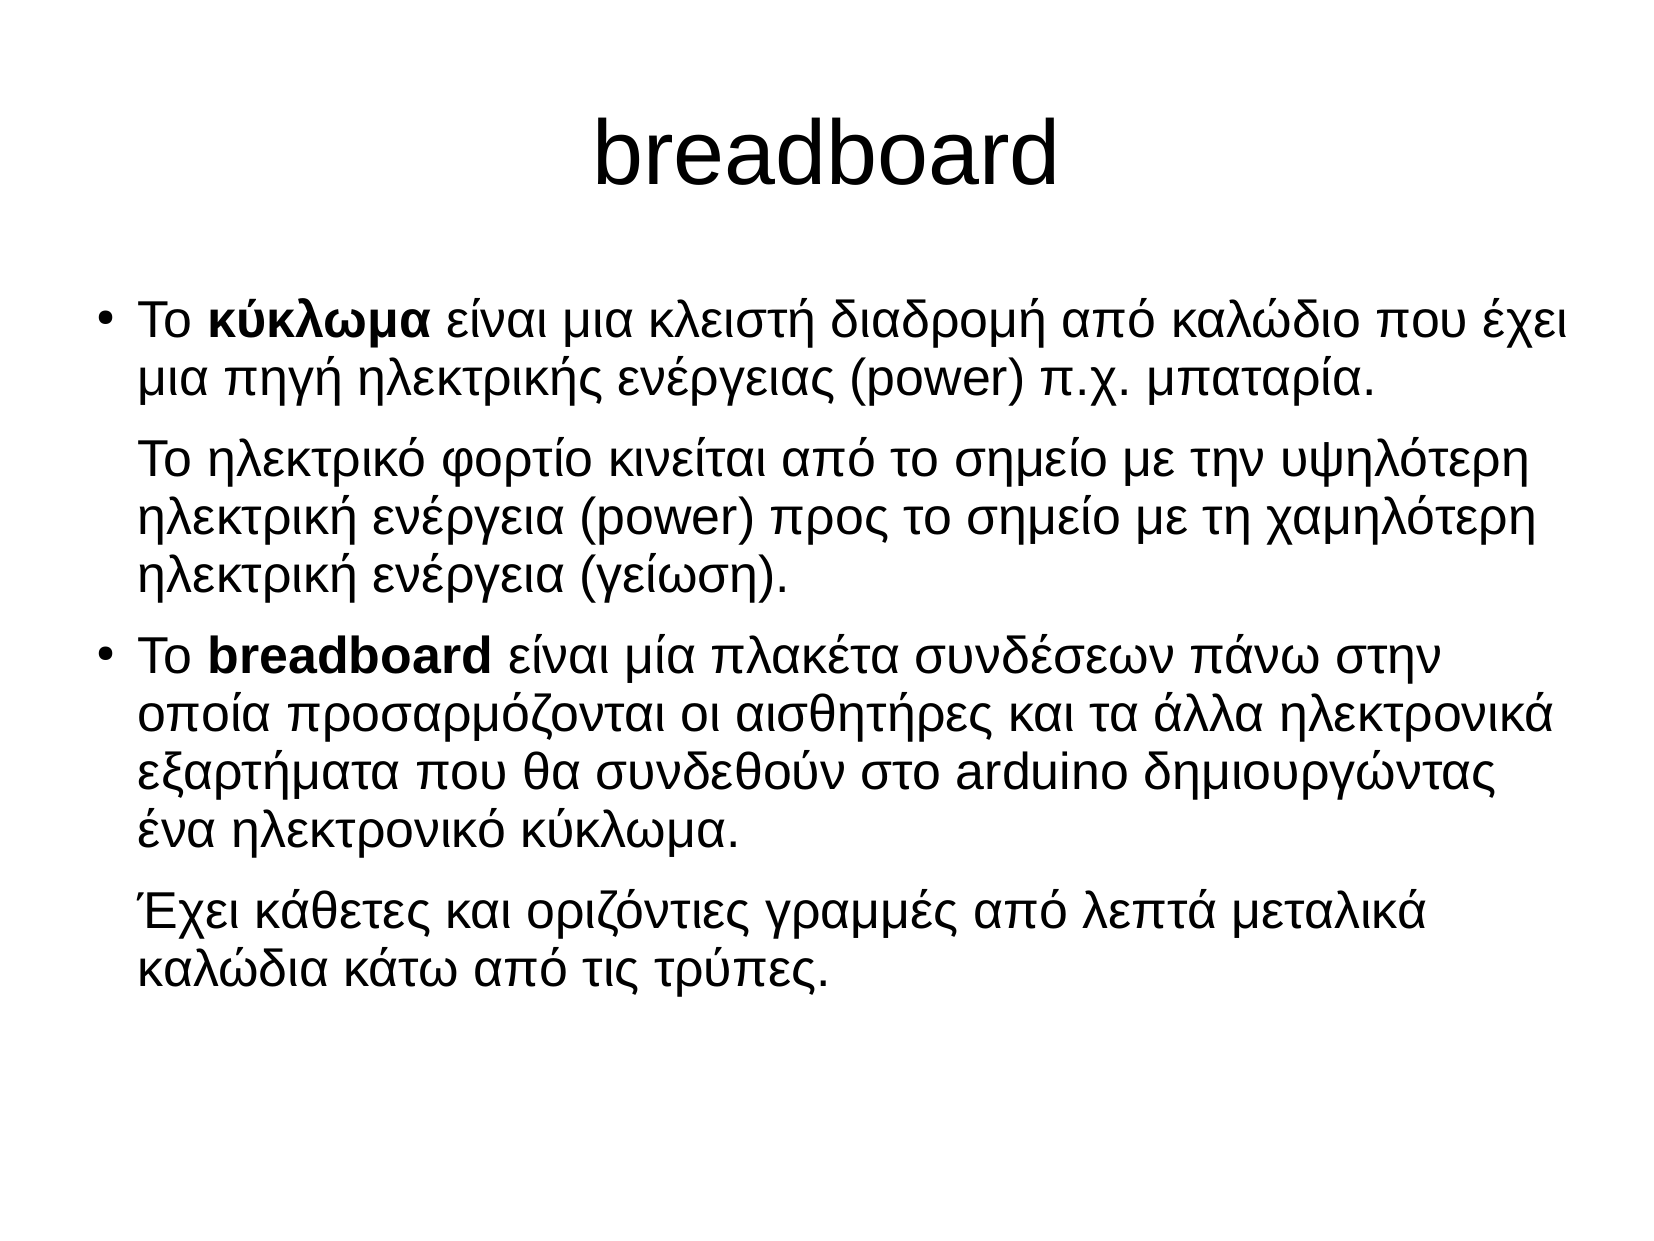

# breadboard
Το κύκλωμα είναι μια κλειστή διαδρομή από καλώδιο που έχει μια πηγή ηλεκτρικής ενέργειας (power) π.χ. μπαταρία.
Το ηλεκτρικό φορτίο κινείται από το σημείο με την υψηλότερη ηλεκτρική ενέργεια (power) προς το σημείο με τη χαμηλότερη ηλεκτρική ενέργεια (γείωση).
Το breadboard είναι μία πλακέτα συνδέσεων πάνω στην οποία προσαρμόζονται οι αισθητήρες και τα άλλα ηλεκτρονικά εξαρτήματα που θα συνδεθούν στο arduino δημιουργώντας ένα ηλεκτρονικό κύκλωμα.
Έχει κάθετες και οριζόντιες γραμμές από λεπτά μεταλικά καλώδια κάτω από τις τρύπες.